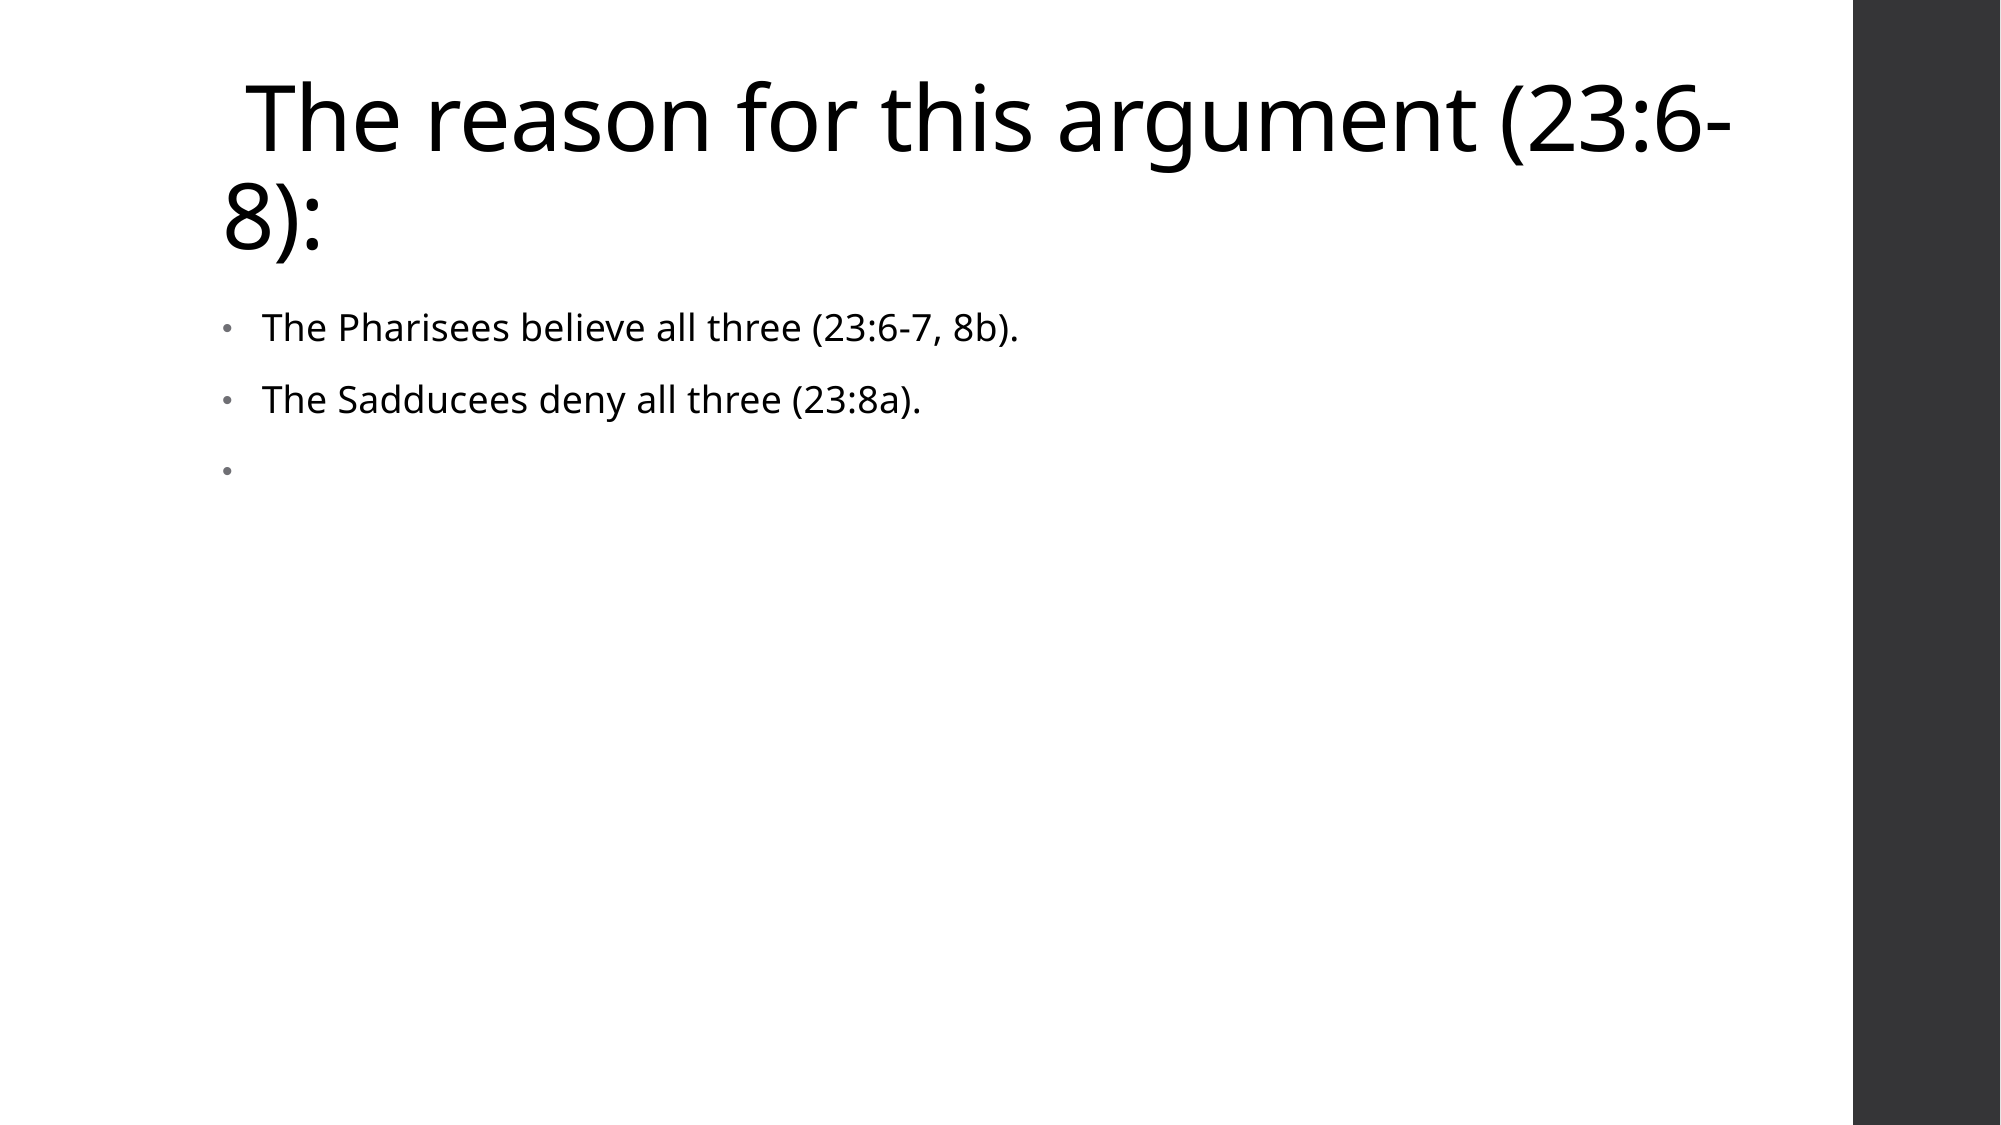

# The reason for this argument (23:6-8):
 The Pharisees believe all three (23:6-7, 8b).
 The Sadducees deny all three (23:8a).